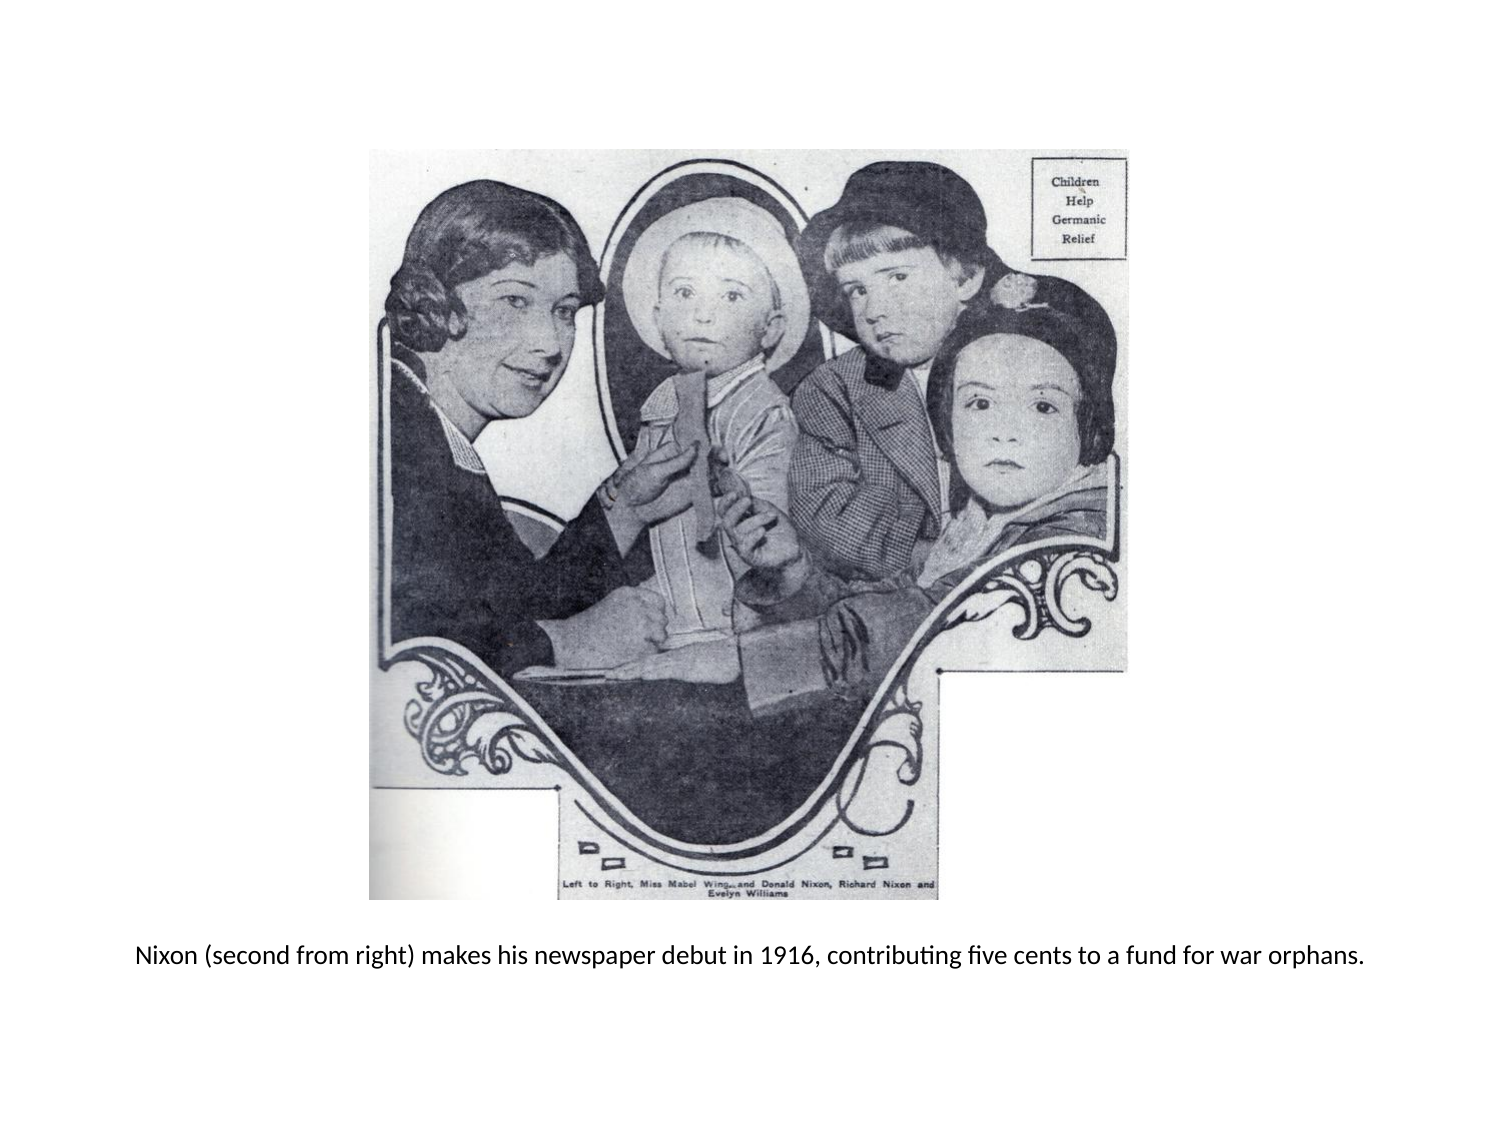

Nixon (second from right) makes his newspaper debut in 1916, contributing five cents to a fund for war orphans.